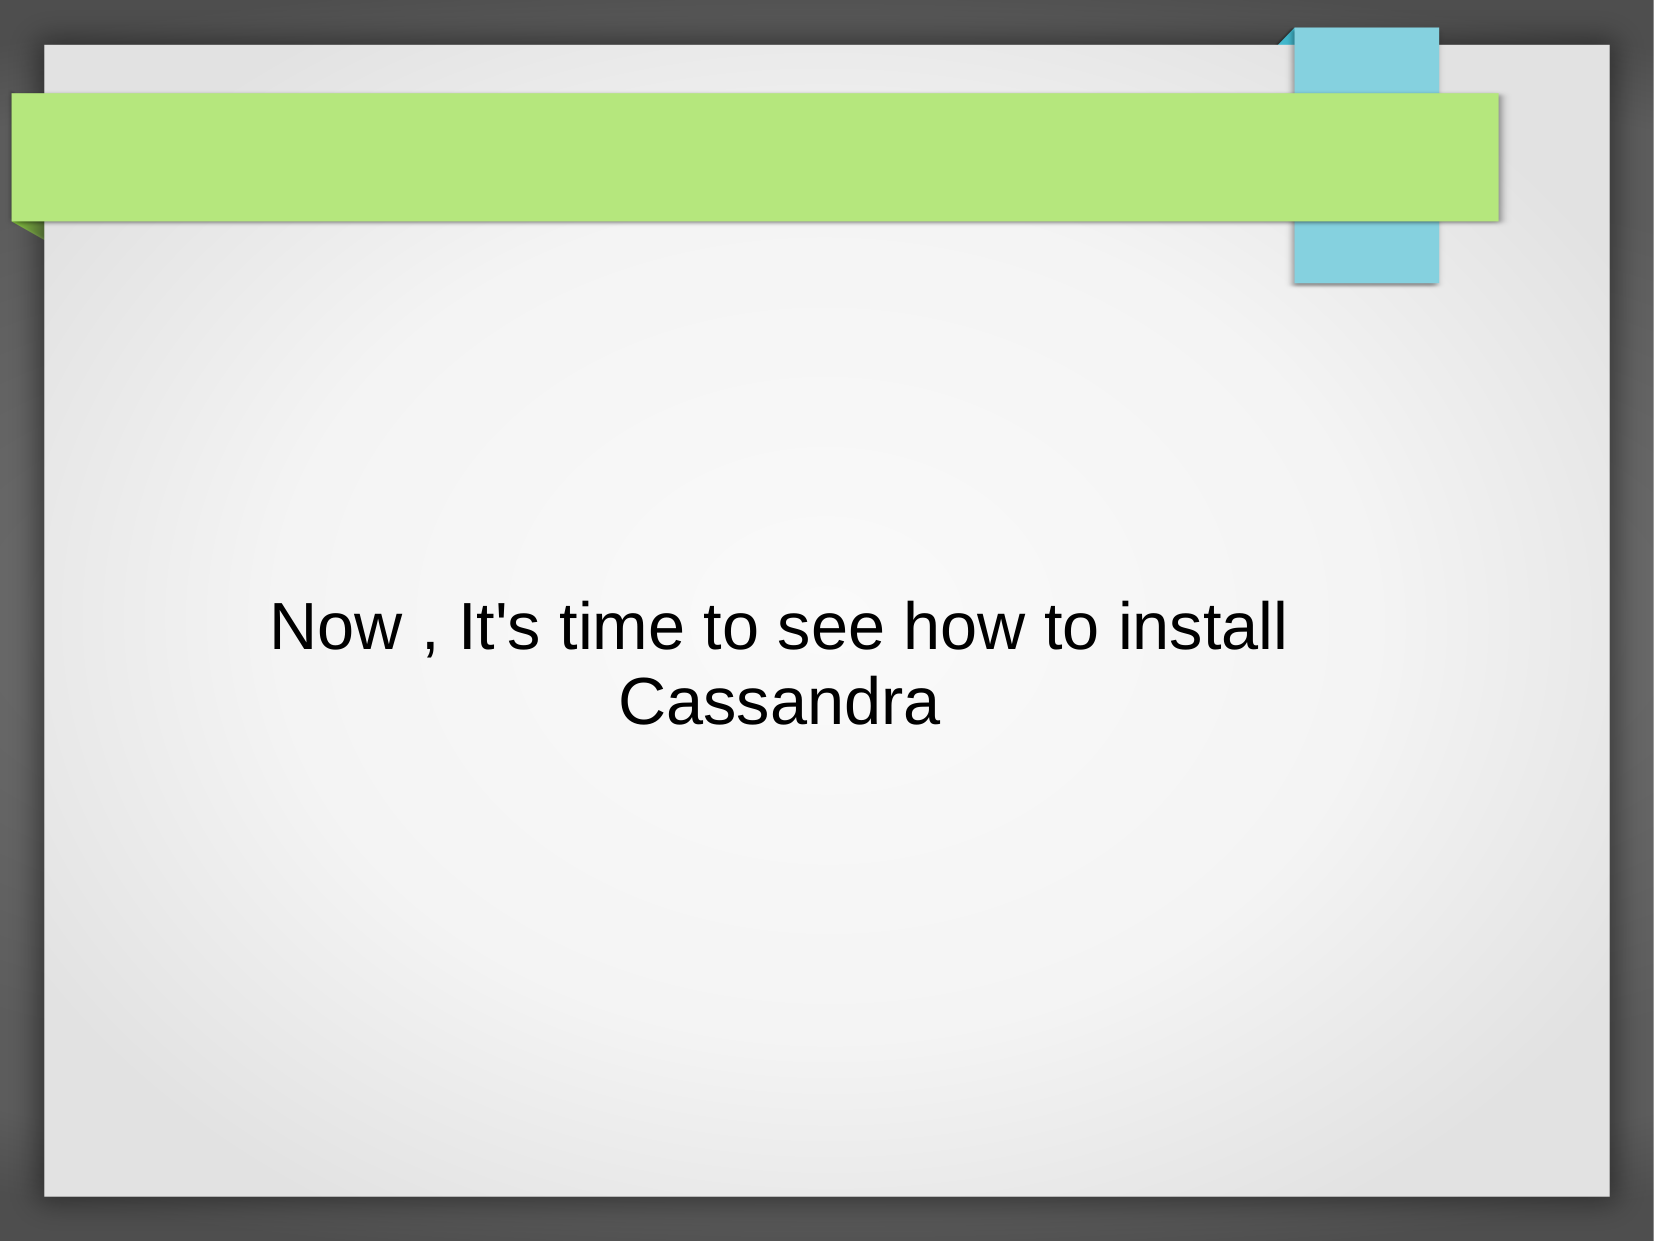

# Now , It's time to see how to install
Cassandra